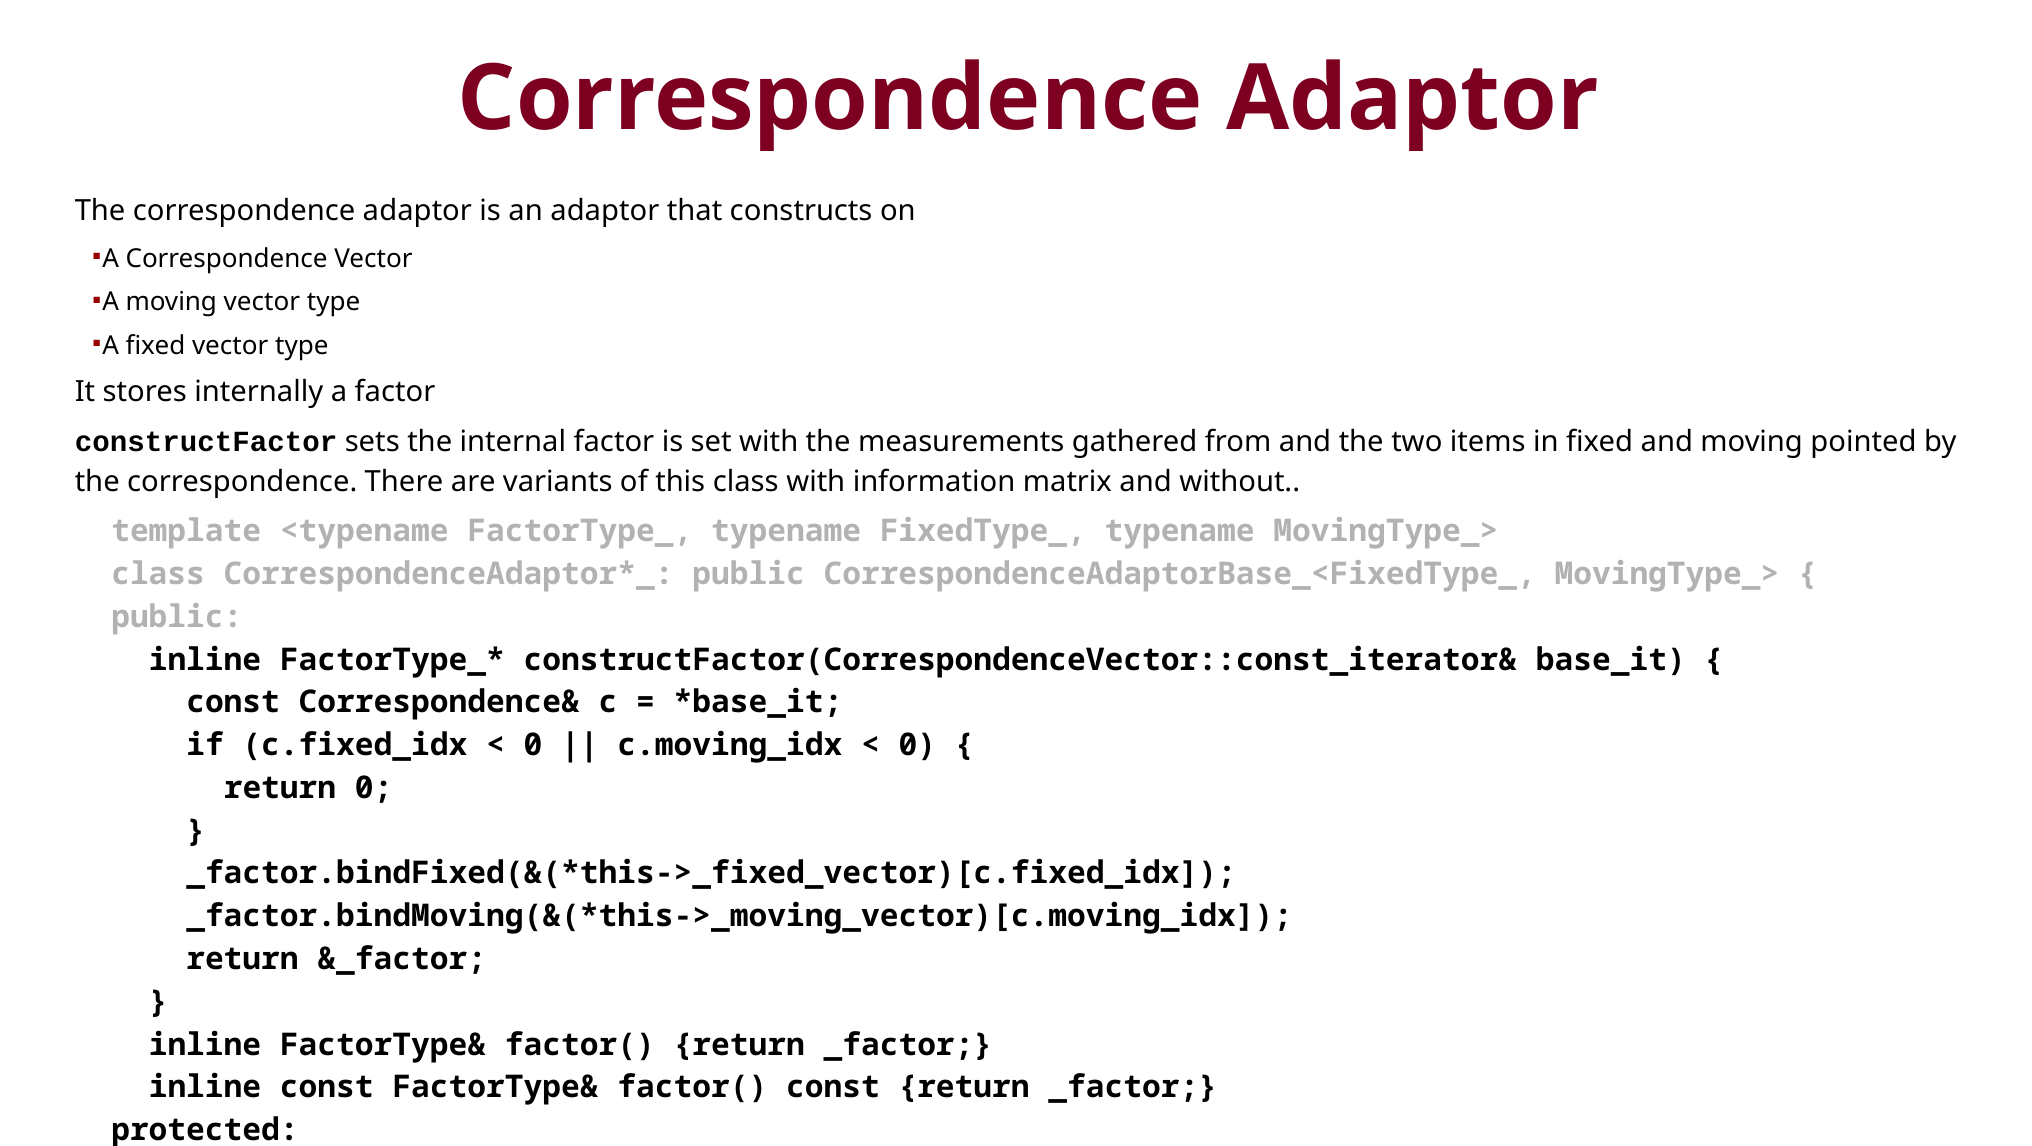

# Correspondence Adaptor
The correspondence adaptor is an adaptor that constructs on
A Correspondence Vector
A moving vector type
A fixed vector type
It stores internally a factor
constructFactor sets the internal factor is set with the measurements gathered from and the two items in fixed and moving pointed by the correspondence. There are variants of this class with information matrix and without..
 template <typename FactorType_, typename FixedType_, typename MovingType_>
 class CorrespondenceAdaptor*_: public CorrespondenceAdaptorBase_<FixedType_, MovingType_> {
 public:
 inline FactorType_* constructFactor(CorrespondenceVector::const_iterator& base_it) {
 const Correspondence& c = *base_it;
 if (c.fixed_idx < 0 || c.moving_idx < 0) {
 return 0;
 }
 _factor.bindFixed(&(*this->_fixed_vector)[c.fixed_idx]);
 _factor.bindMoving(&(*this->_moving_vector)[c.moving_idx]);
 return &_factor;
 }
 inline FactorType& factor() {return _factor;}
 inline const FactorType& factor() const {return _factor;}
 protected:
 FactorType_ _factor;
 };